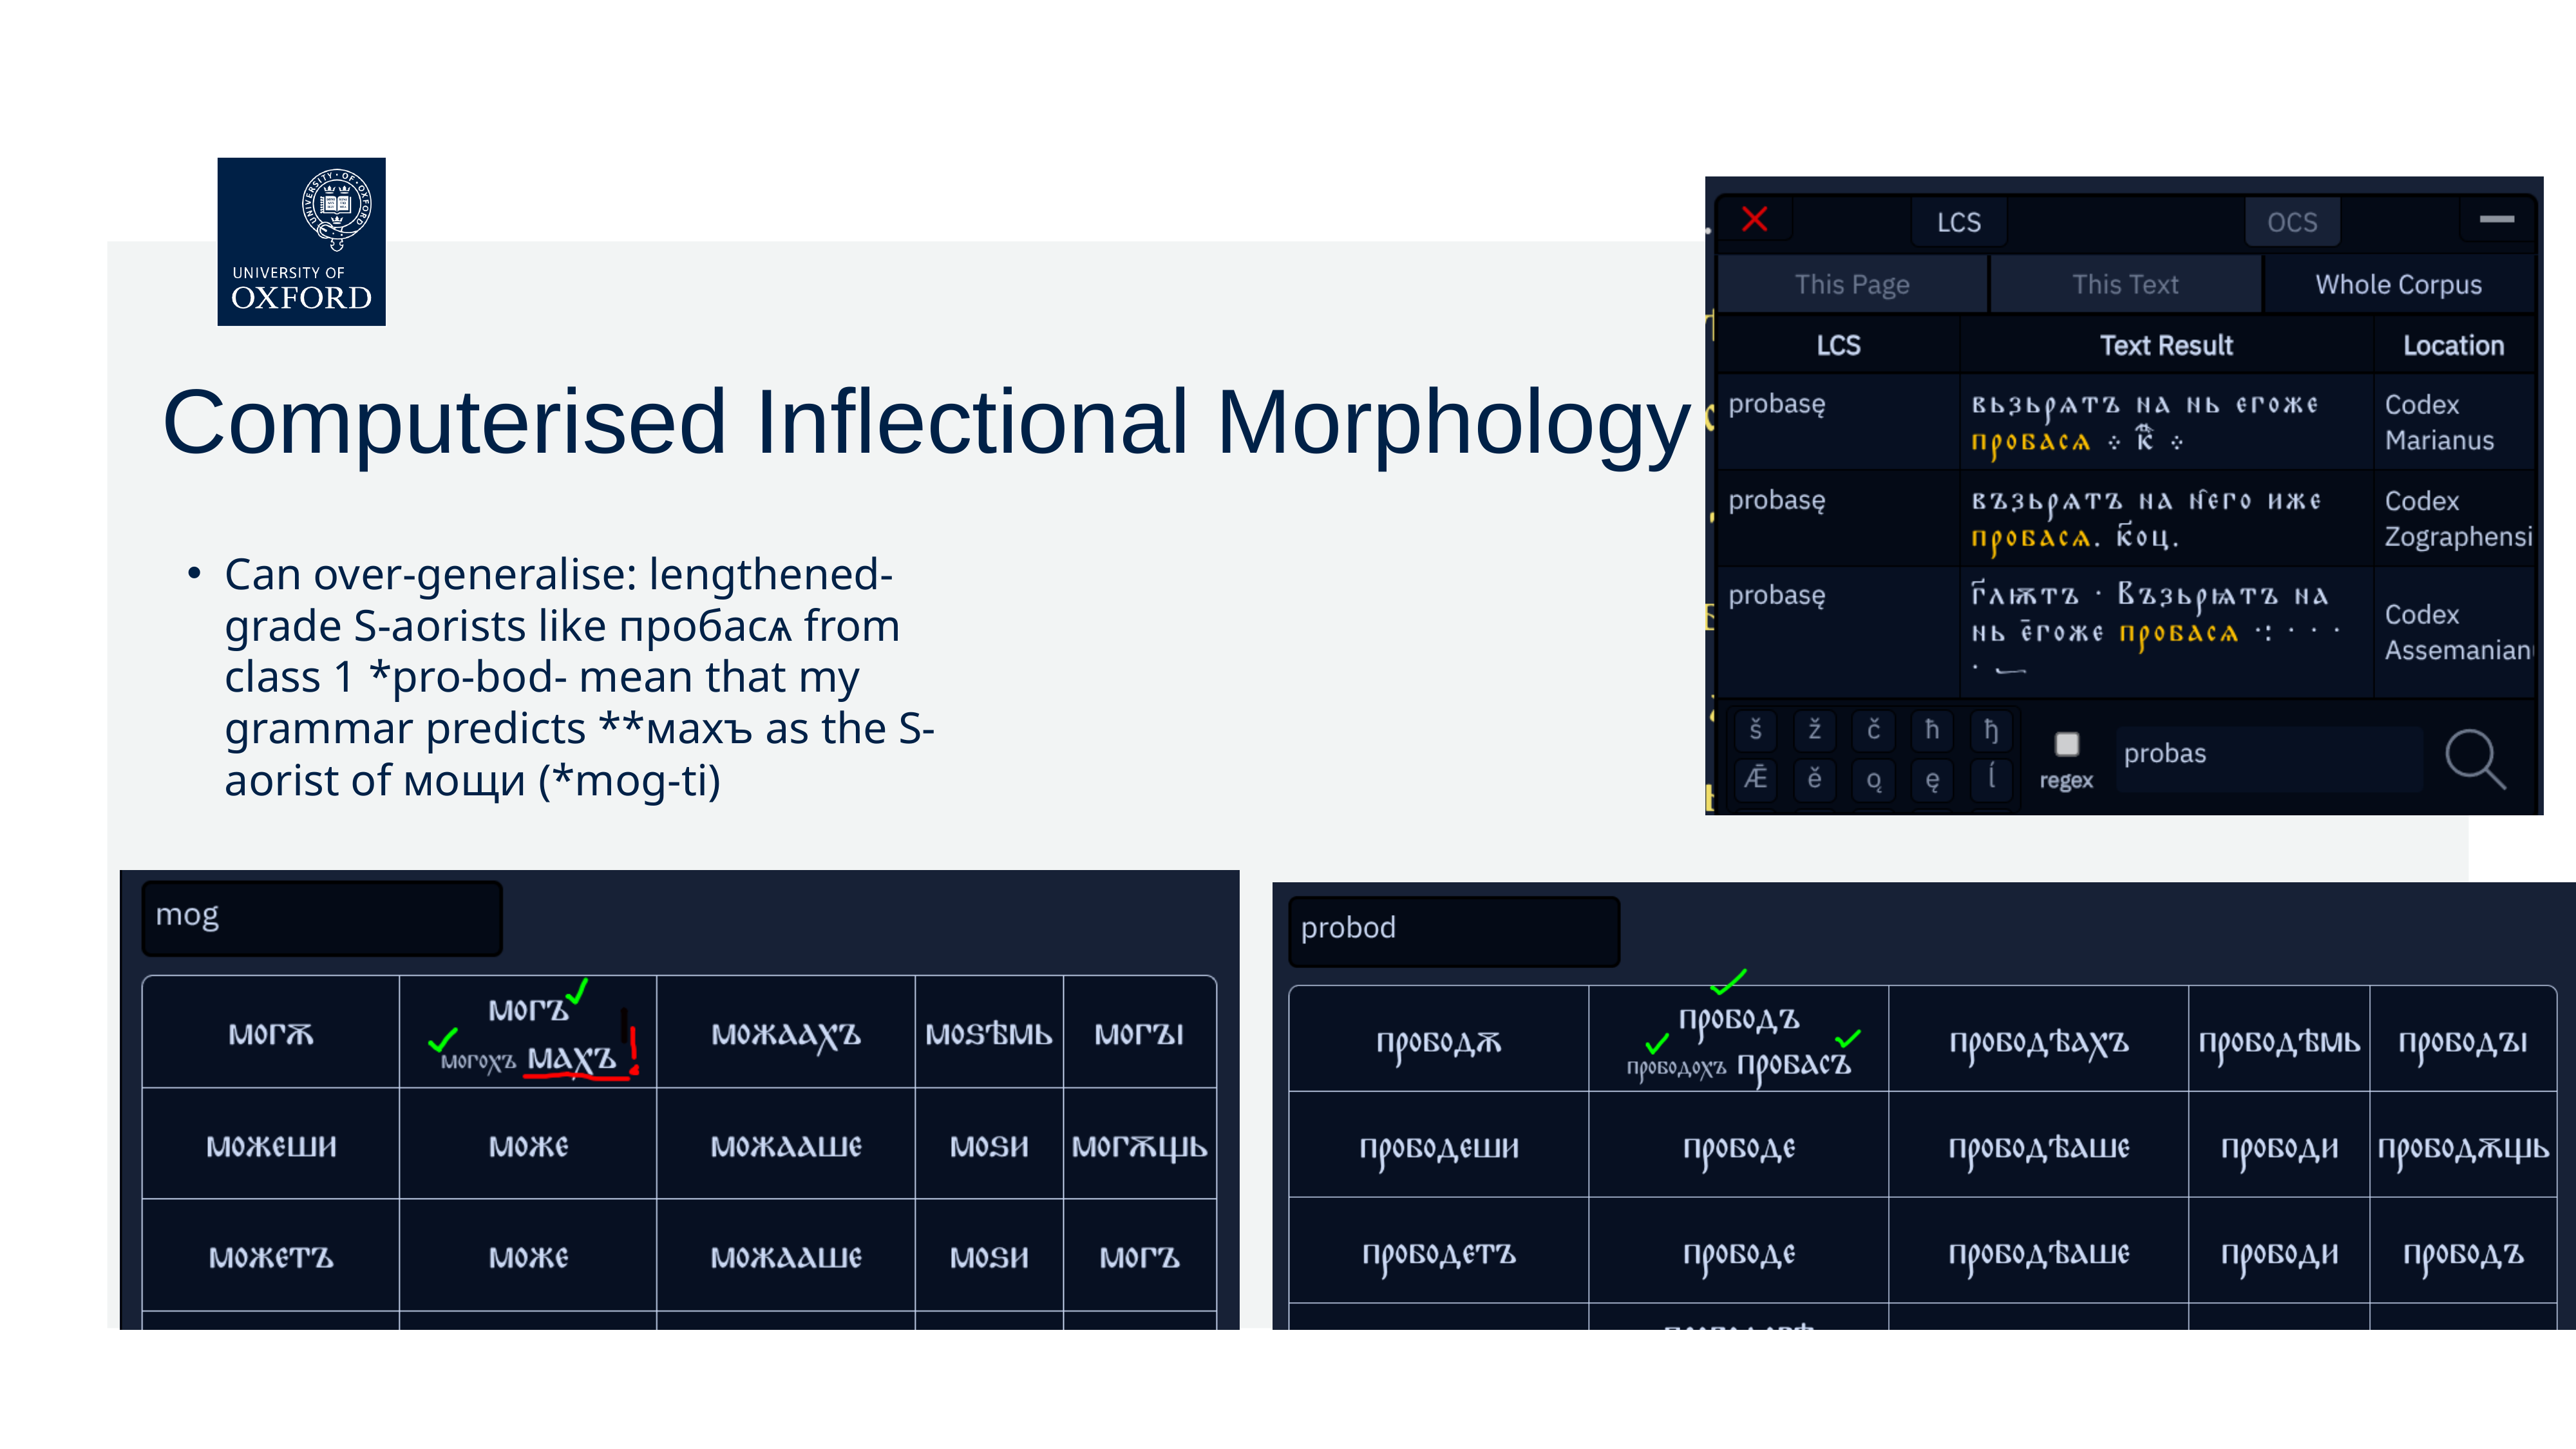

Computerised Inflectional Morphology
# Can over-generalise: lengthened-grade S-aorists like пробасѧ from class 1 *pro-bod- mean that my grammar predicts **махъ as the S-aorist of мощи (*mog-ti)